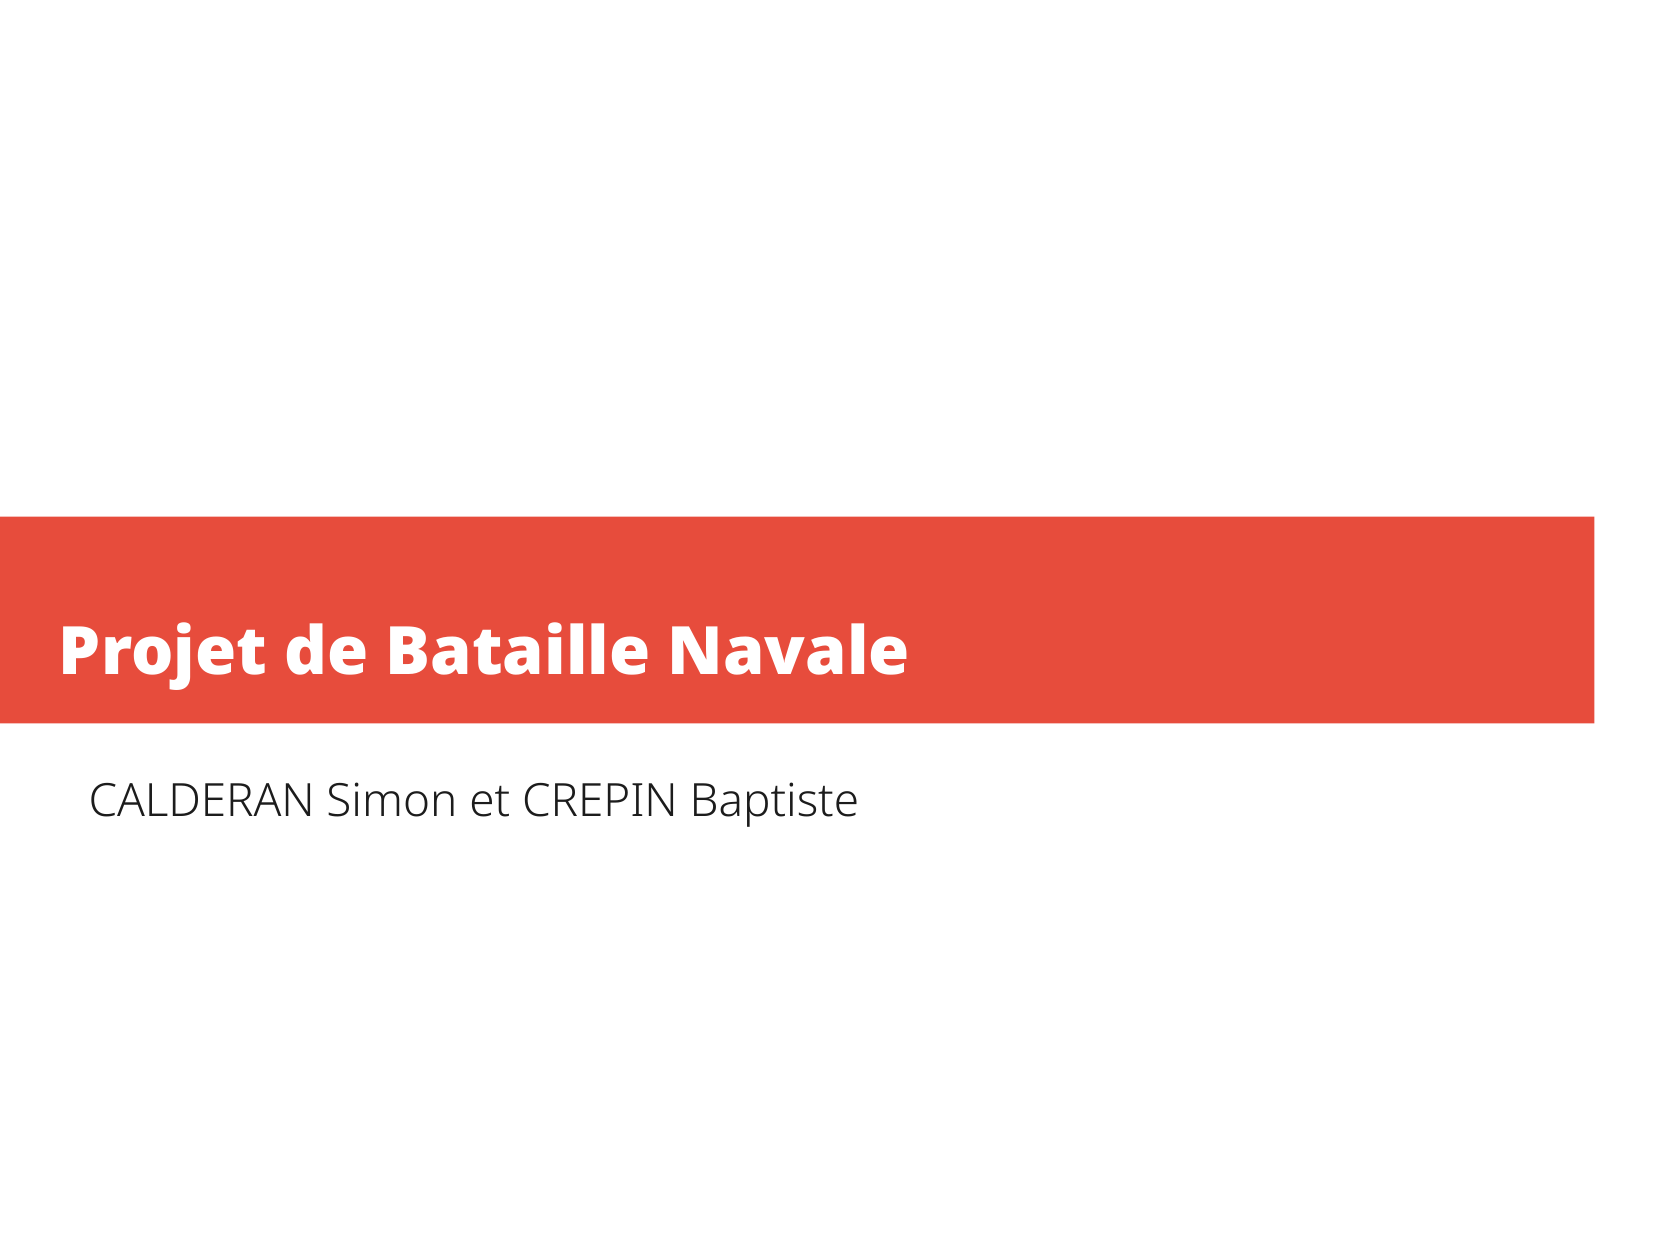

# Projet de Bataille Navale
CALDERAN Simon et CREPIN Baptiste